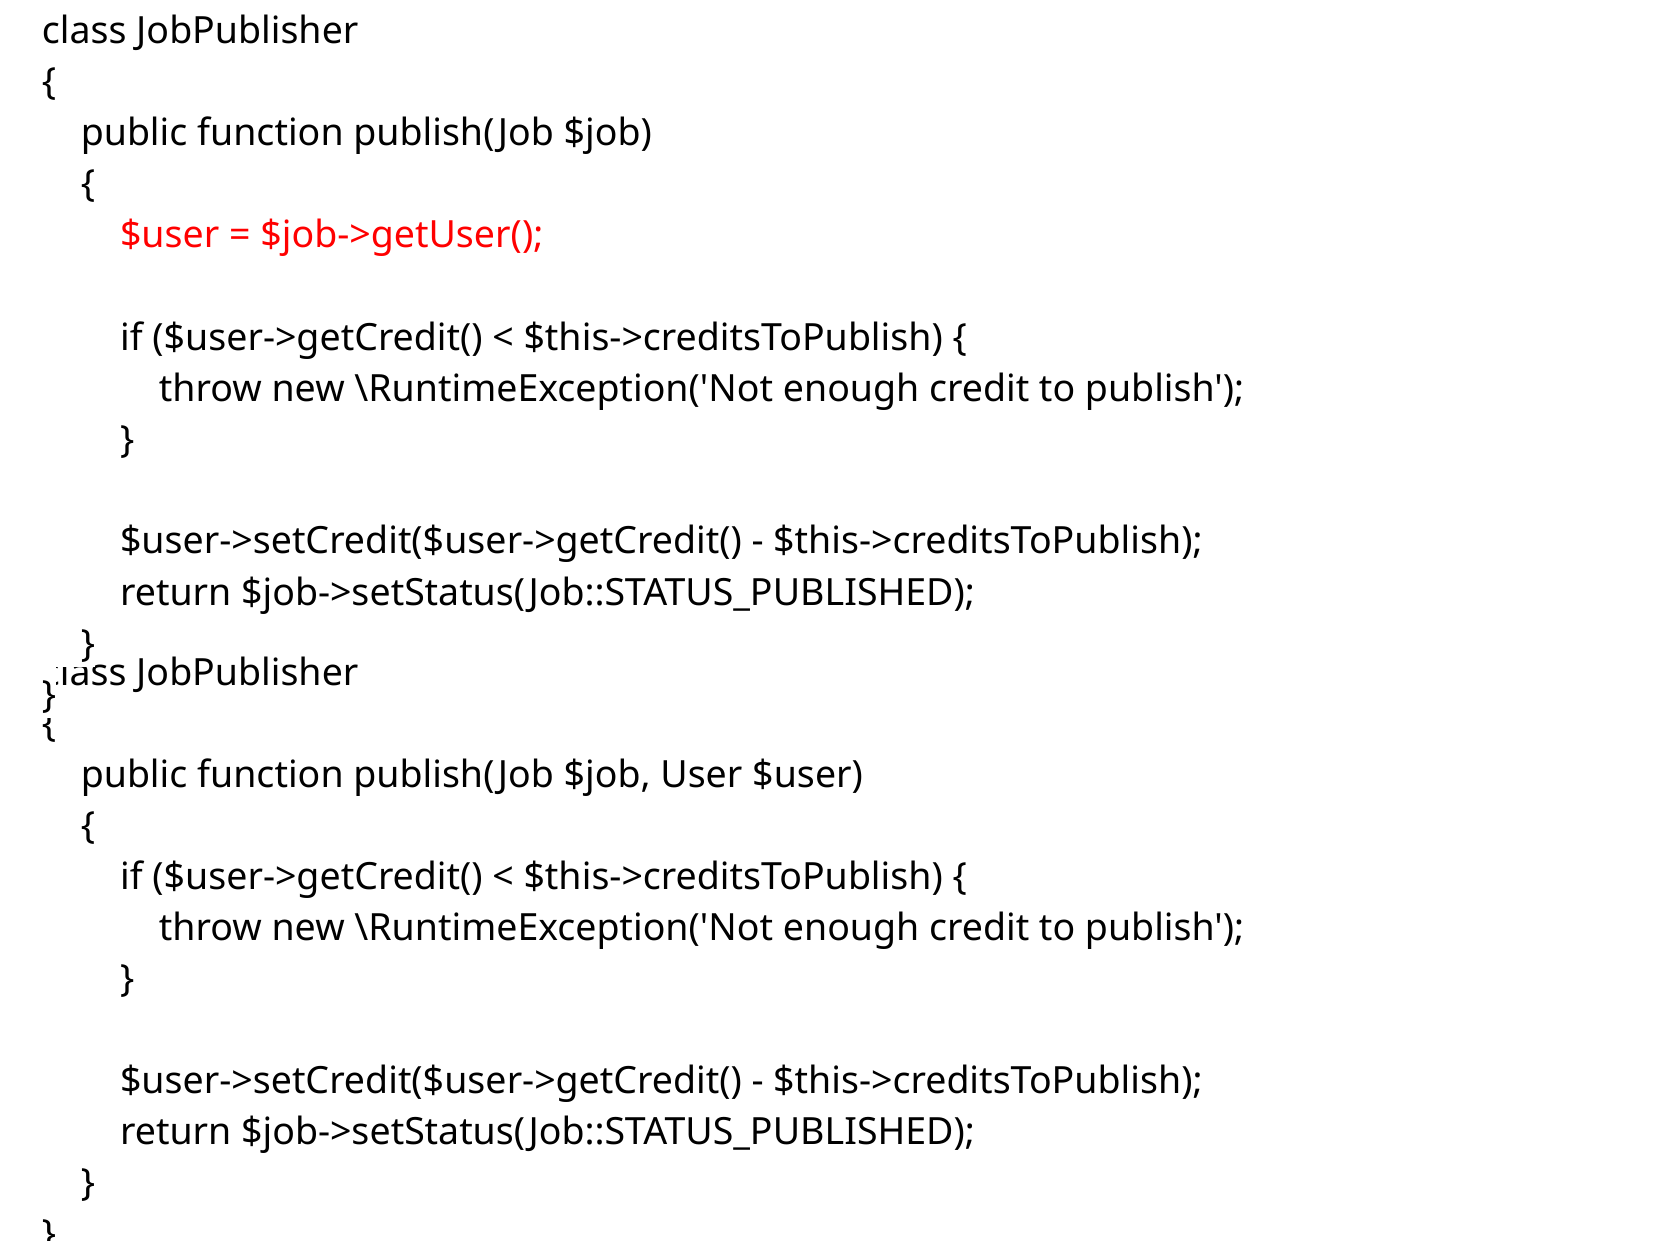

class JobPublisher
{
 public function publish(Job $job)
 {
 $user = $job->getUser();
 if ($user->getCredit() < $this->creditsToPublish) {
 throw new \RuntimeException('Not enough credit to publish');
 }
 $user->setCredit($user->getCredit() - $this->creditsToPublish);
 return $job->setStatus(Job::STATUS_PUBLISHED);
 }
}
class JobPublisher
{
 public function publish(Job $job)
 {
 $user = $job->getUser();
 if ($user->getCredit() < $this->creditsToPublish) {
 throw new \RuntimeException('Not enough credit to publish');
 }
 $user->setCredit($user->getCredit() - $this->creditsToPublish);
 return $job->setStatus(Job::STATUS_PUBLISHED);
 }
}
#
class JobPublisher
{
 public function publish(Job $job, User $user)
 {
 if ($user->getCredit() < $this->creditsToPublish) {
 throw new \RuntimeException('Not enough credit to publish');
 }
 $user->setCredit($user->getCredit() - $this->creditsToPublish);
 return $job->setStatus(Job::STATUS_PUBLISHED);
 }
}